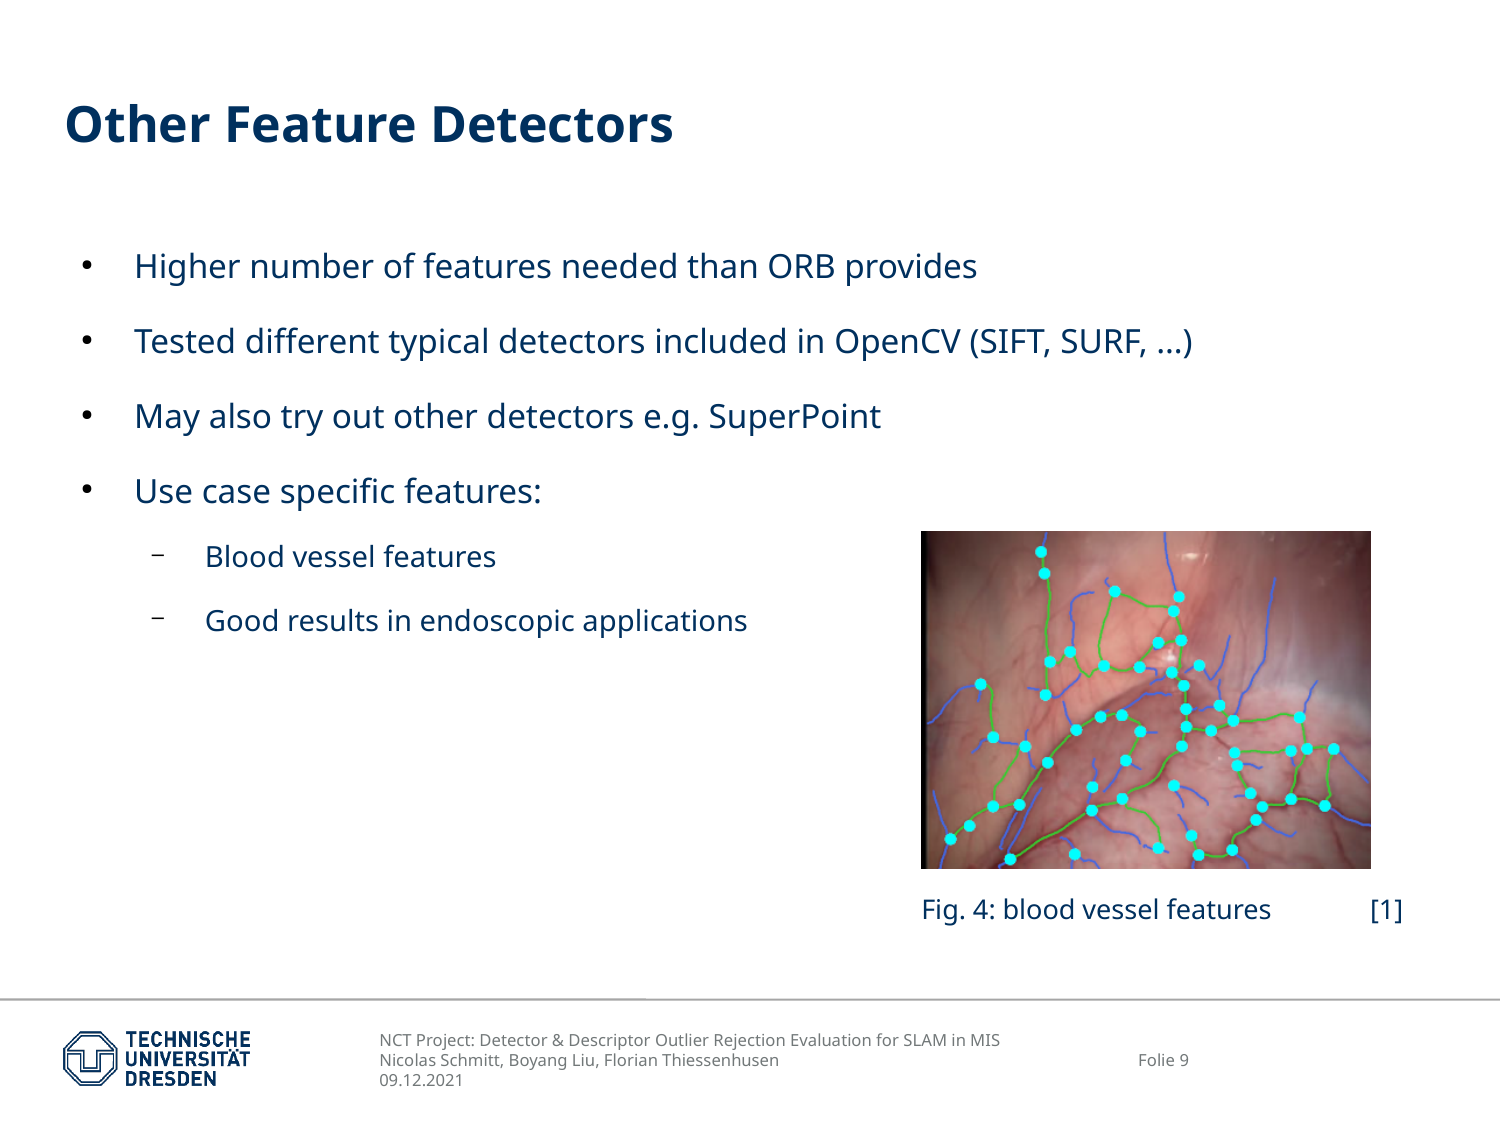

# Other Feature Detectors
Higher number of features needed than ORB provides
Tested different typical detectors included in OpenCV (SIFT, SURF, …)
May also try out other detectors e.g. SuperPoint
Use case specific features:
Blood vessel features
Good results in endoscopic applications
Fig. 4: blood vessel features
[1]